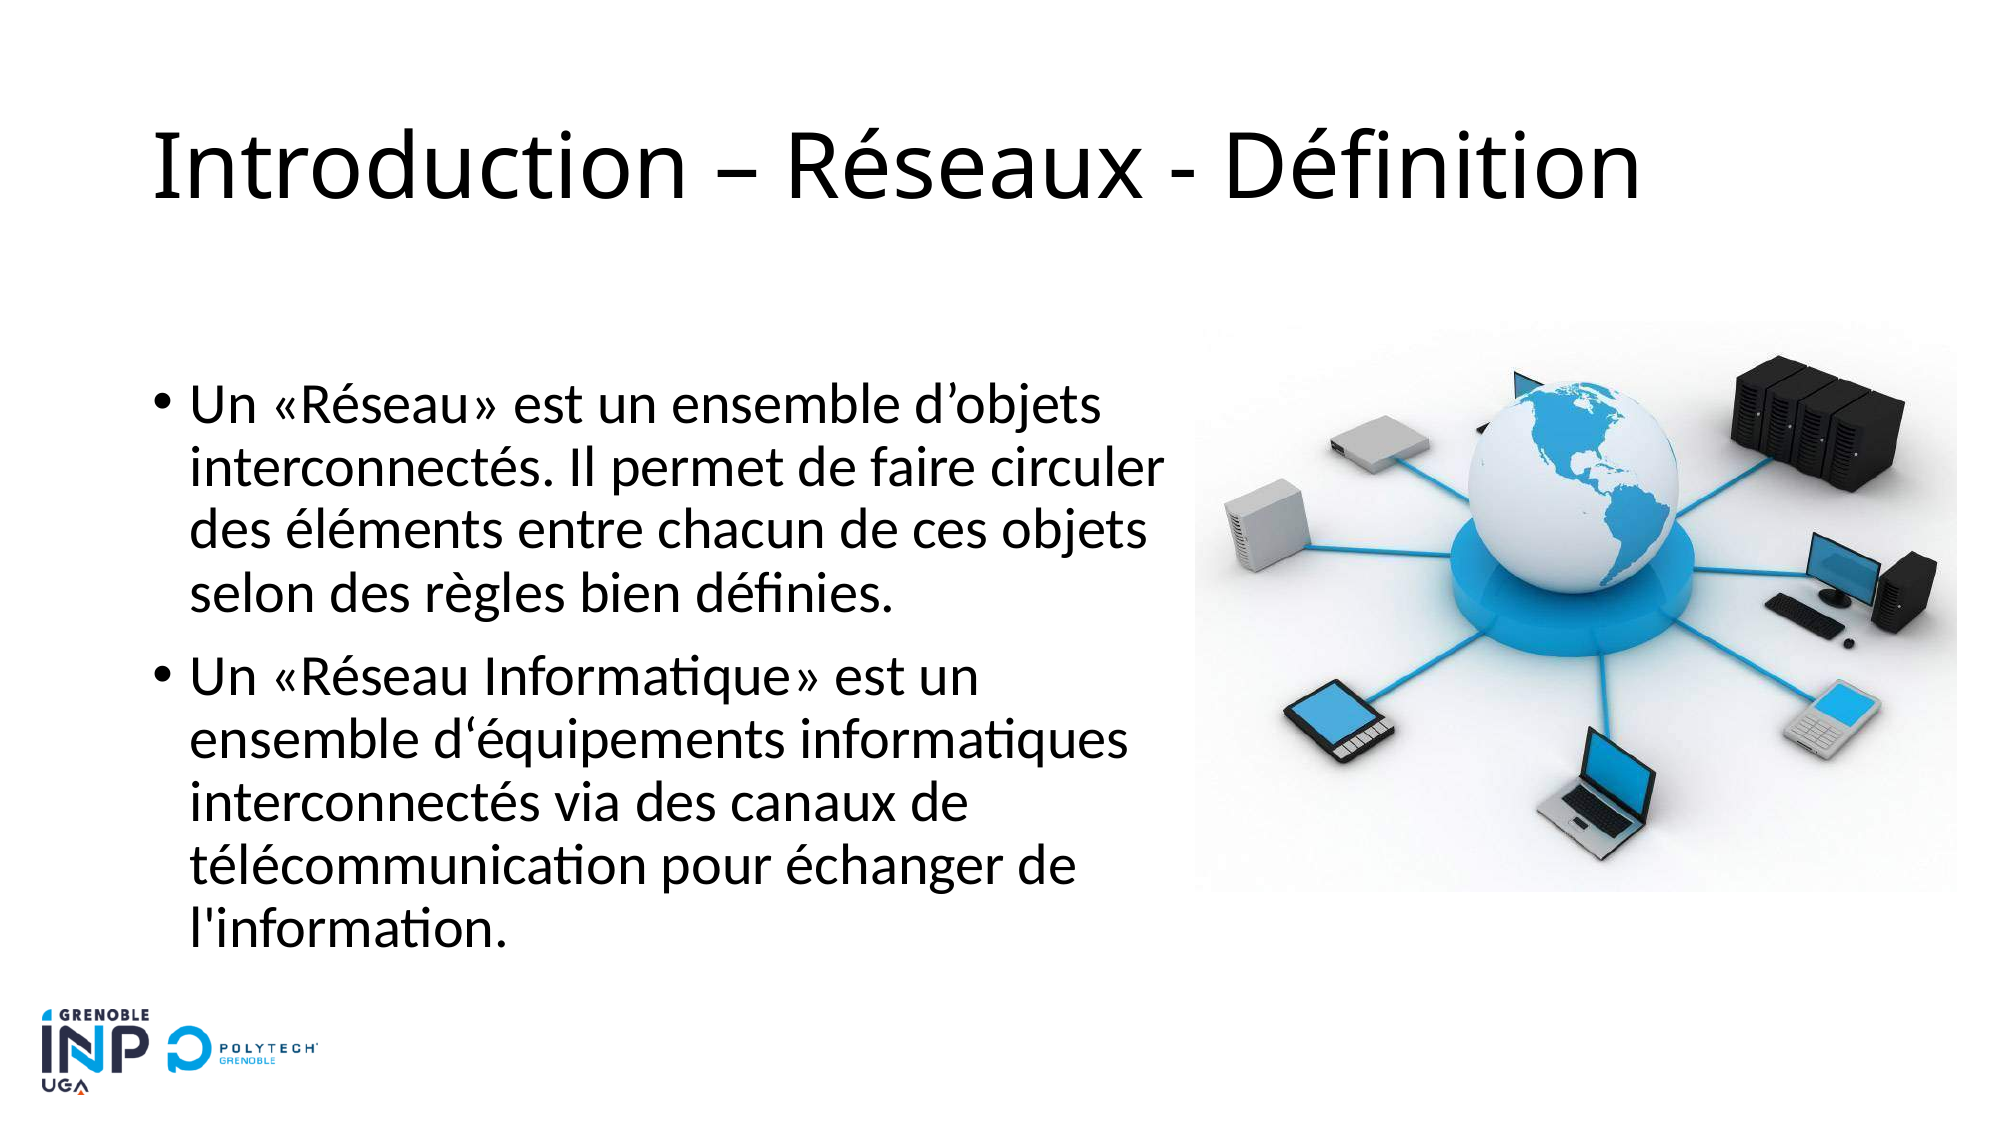

# Introduction – Réseaux - Définition
Un «Réseau» est un ensemble d’objets interconnectés. Il permet de faire circuler des éléments entre chacun de ces objets selon des règles bien définies.
Un «Réseau Informatique» est un ensemble d‘équipements informatiques interconnectés via des canaux de télécommunication pour échanger de l'information.